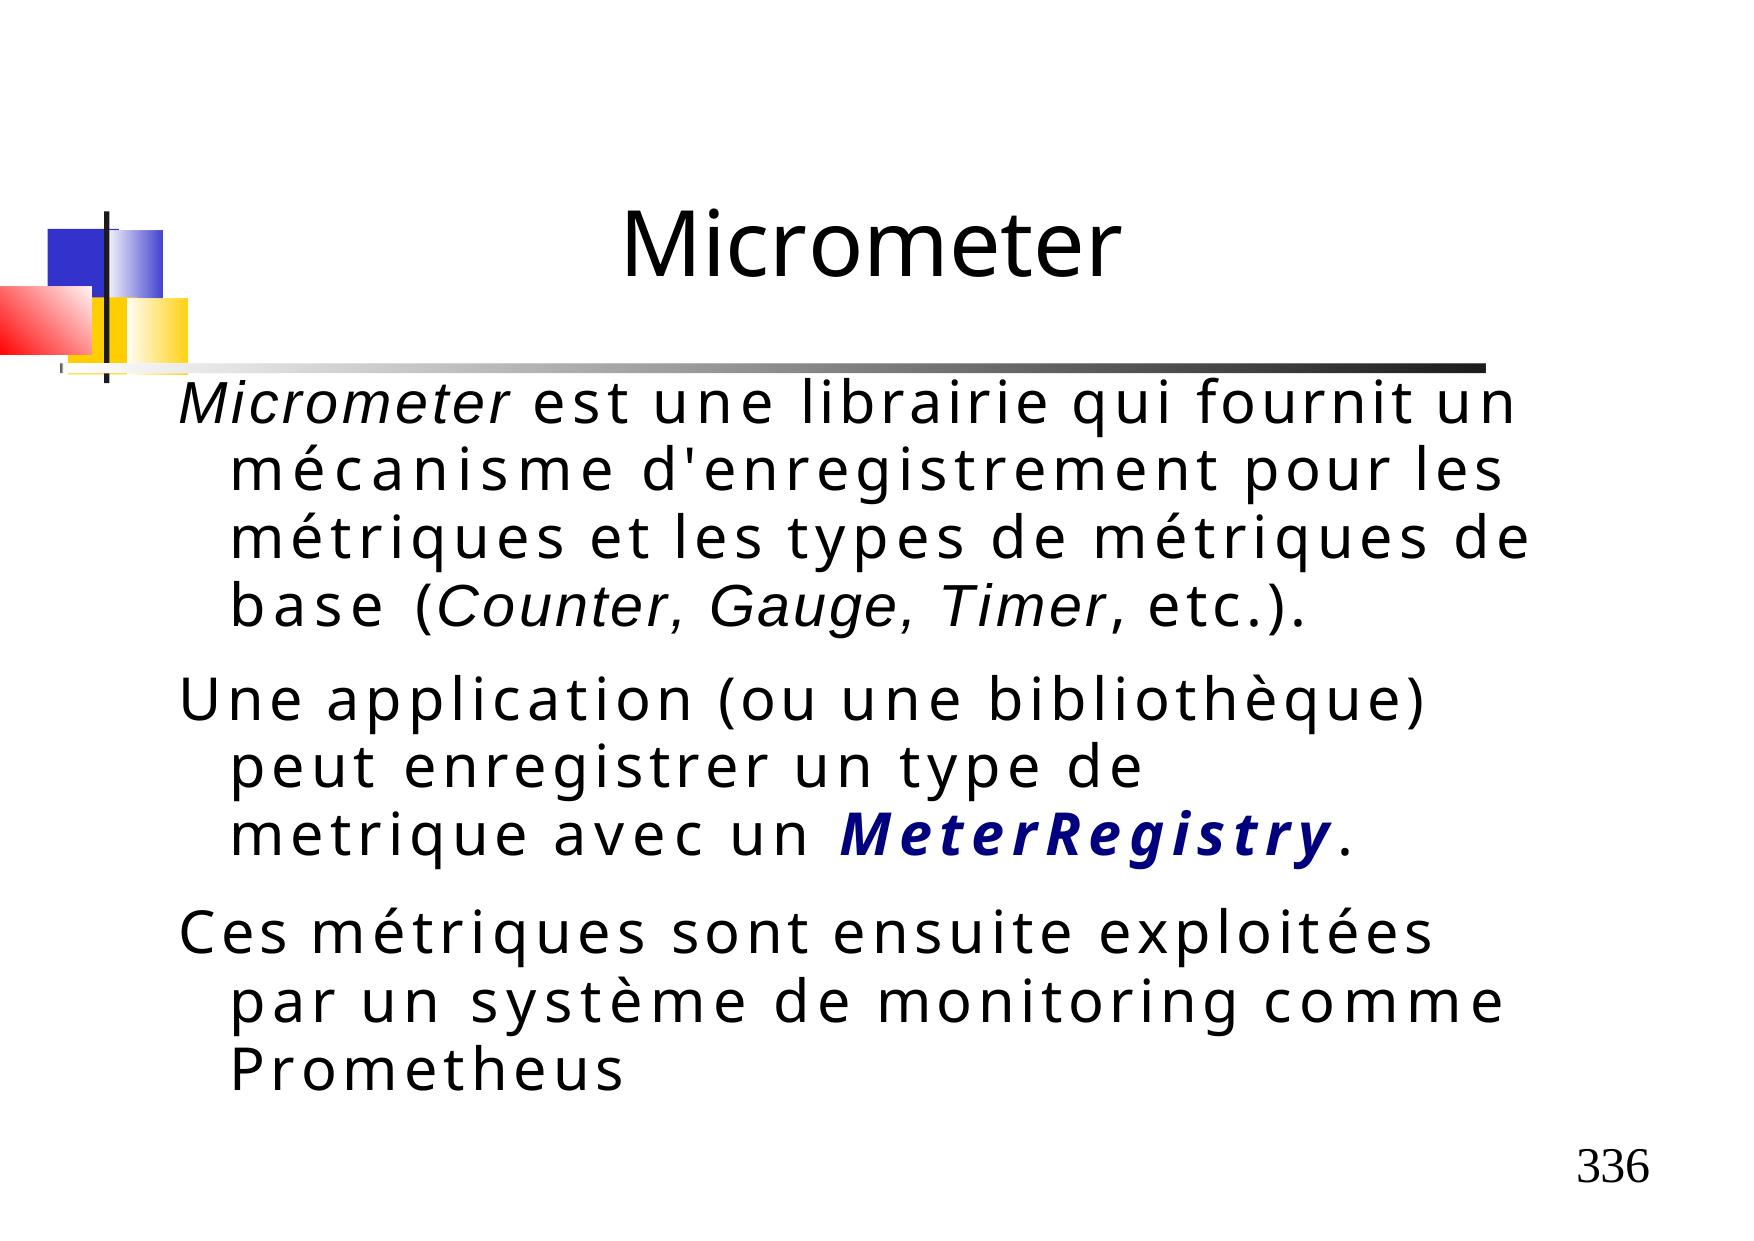

# Micrometer
Micrometer est une librairie qui fournit un mécanisme d'enregistrement pour les métriques et les types de métriques de base (Counter, Gauge, Timer, etc.).
Une application (ou une bibliothèque) peut enregistrer un type de metrique avec un MeterRegistry.
Ces métriques sont ensuite exploitées par un système de monitoring comme Prometheus
336